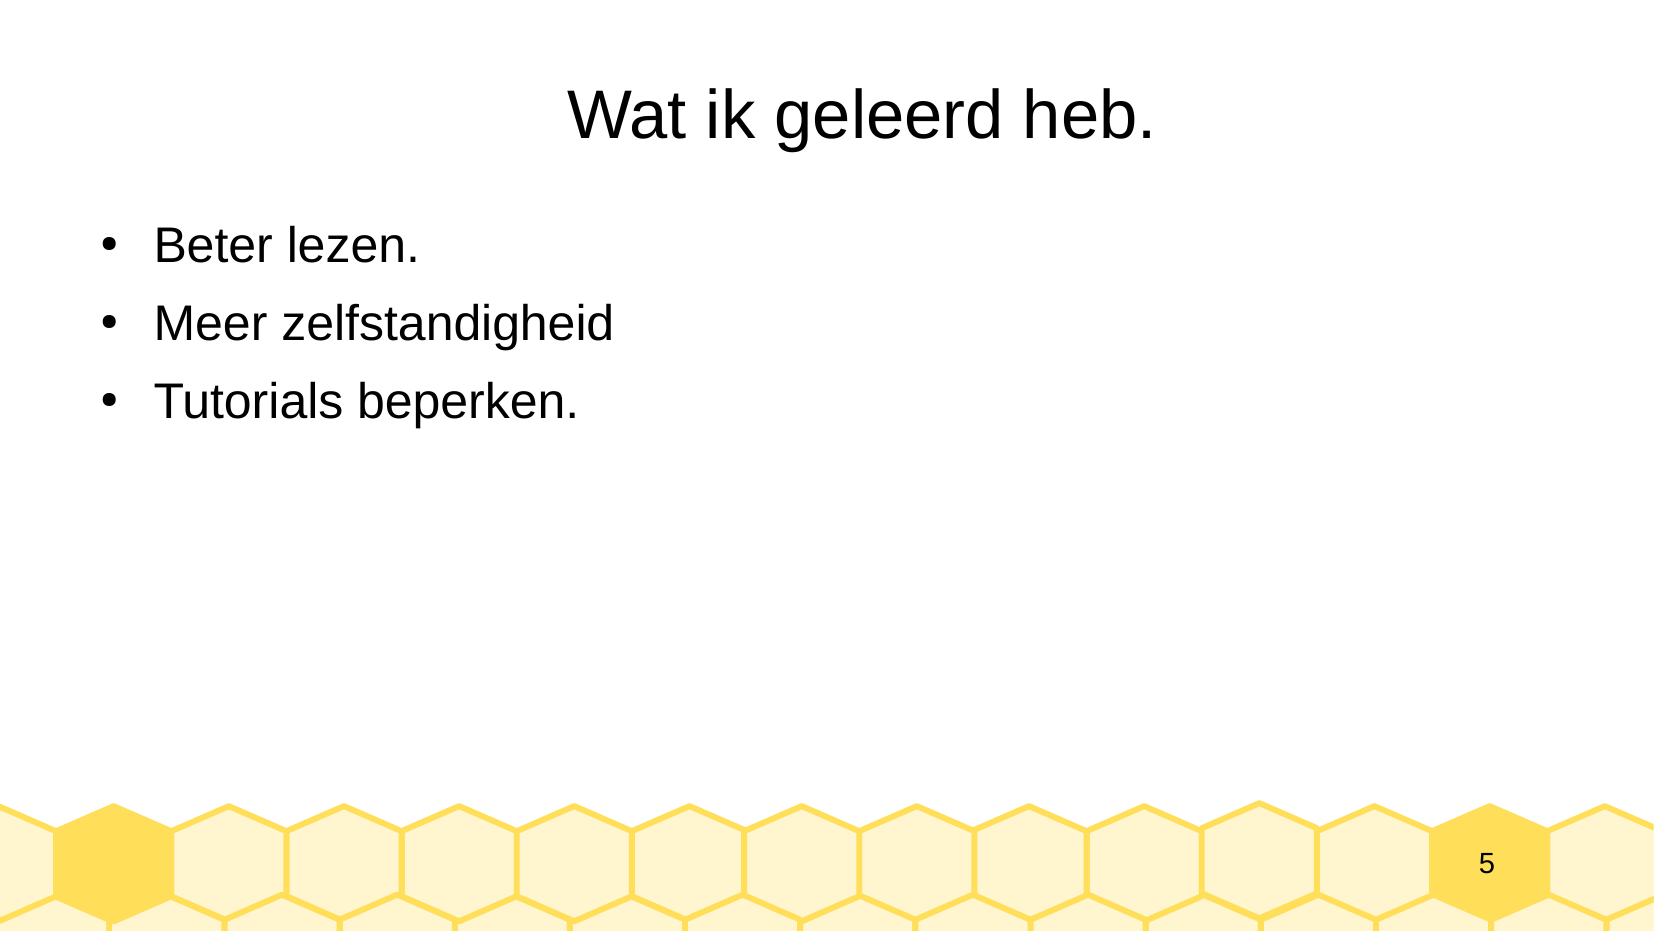

# Wat ik geleerd heb.
Beter lezen.
Meer zelfstandigheid
Tutorials beperken.